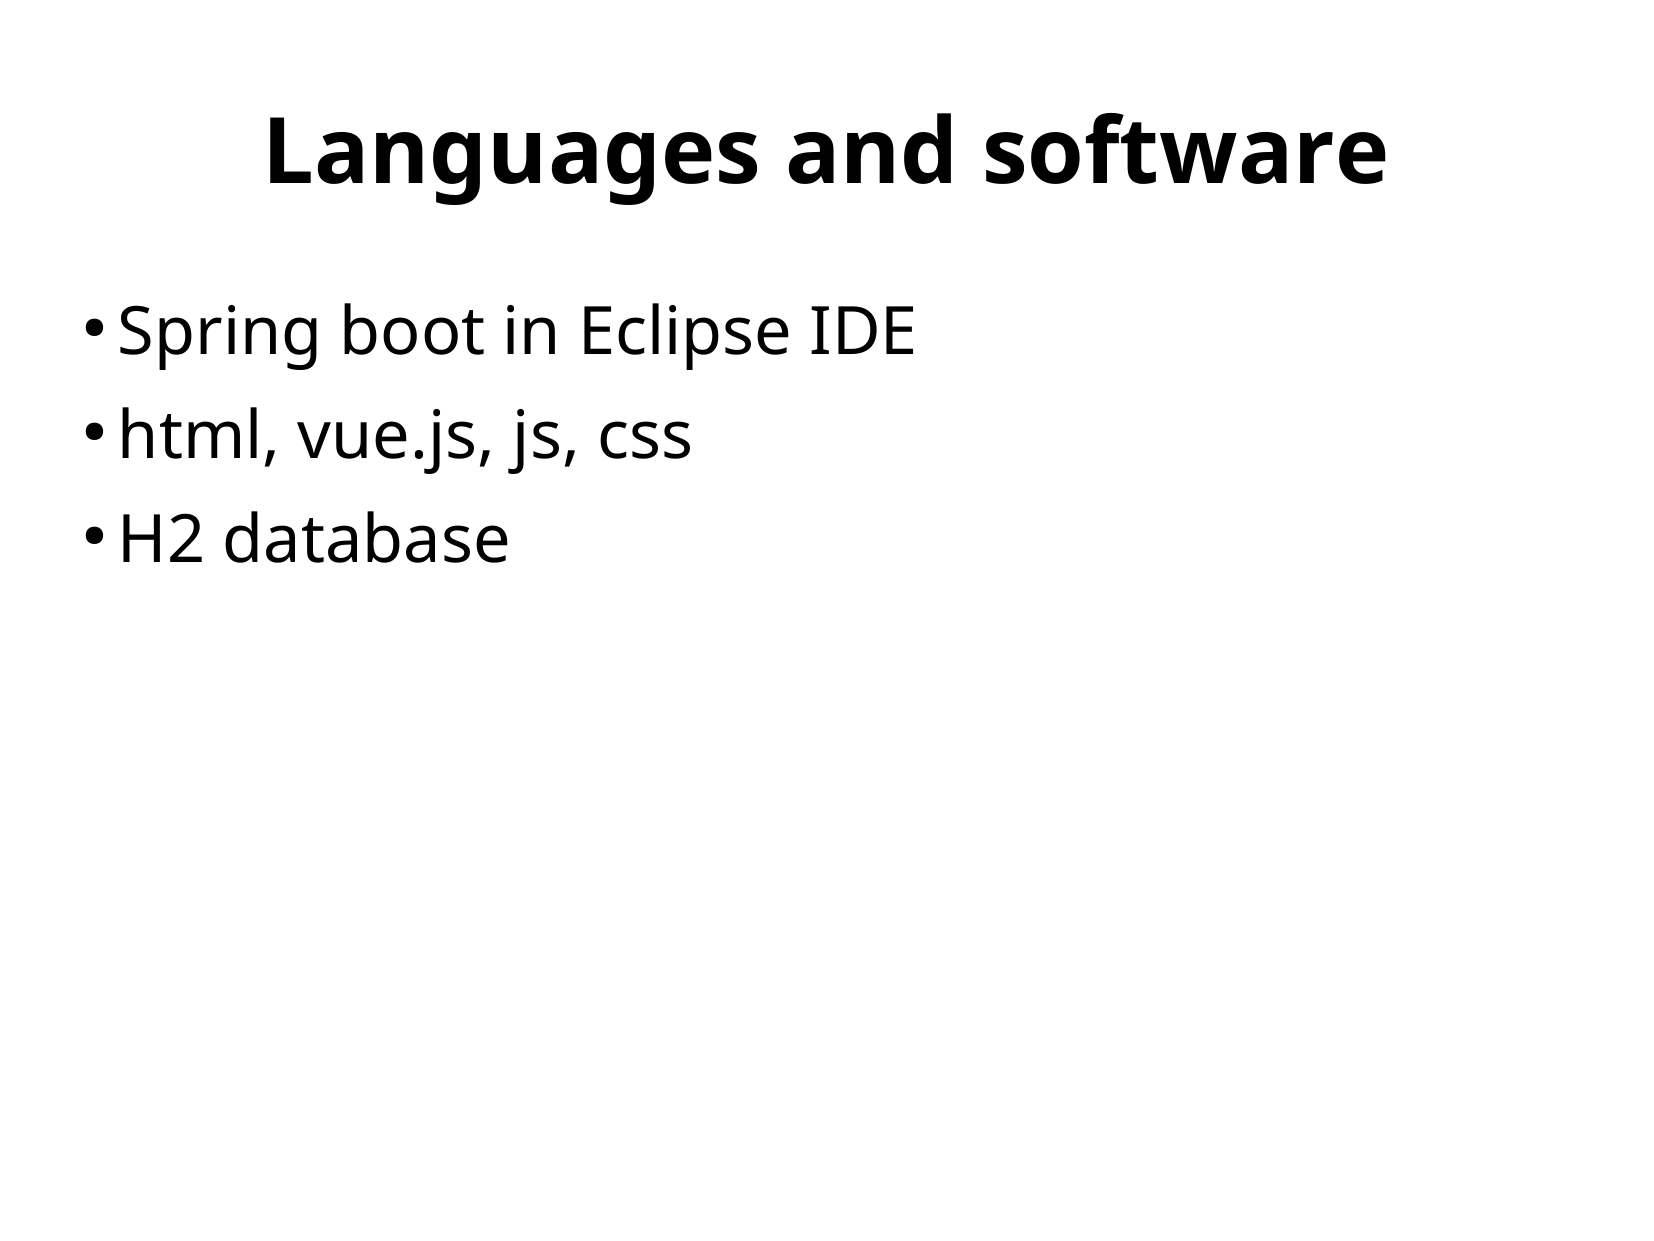

# Languages and software
Spring boot in Eclipse IDE
html, vue.js, js, css
H2 database